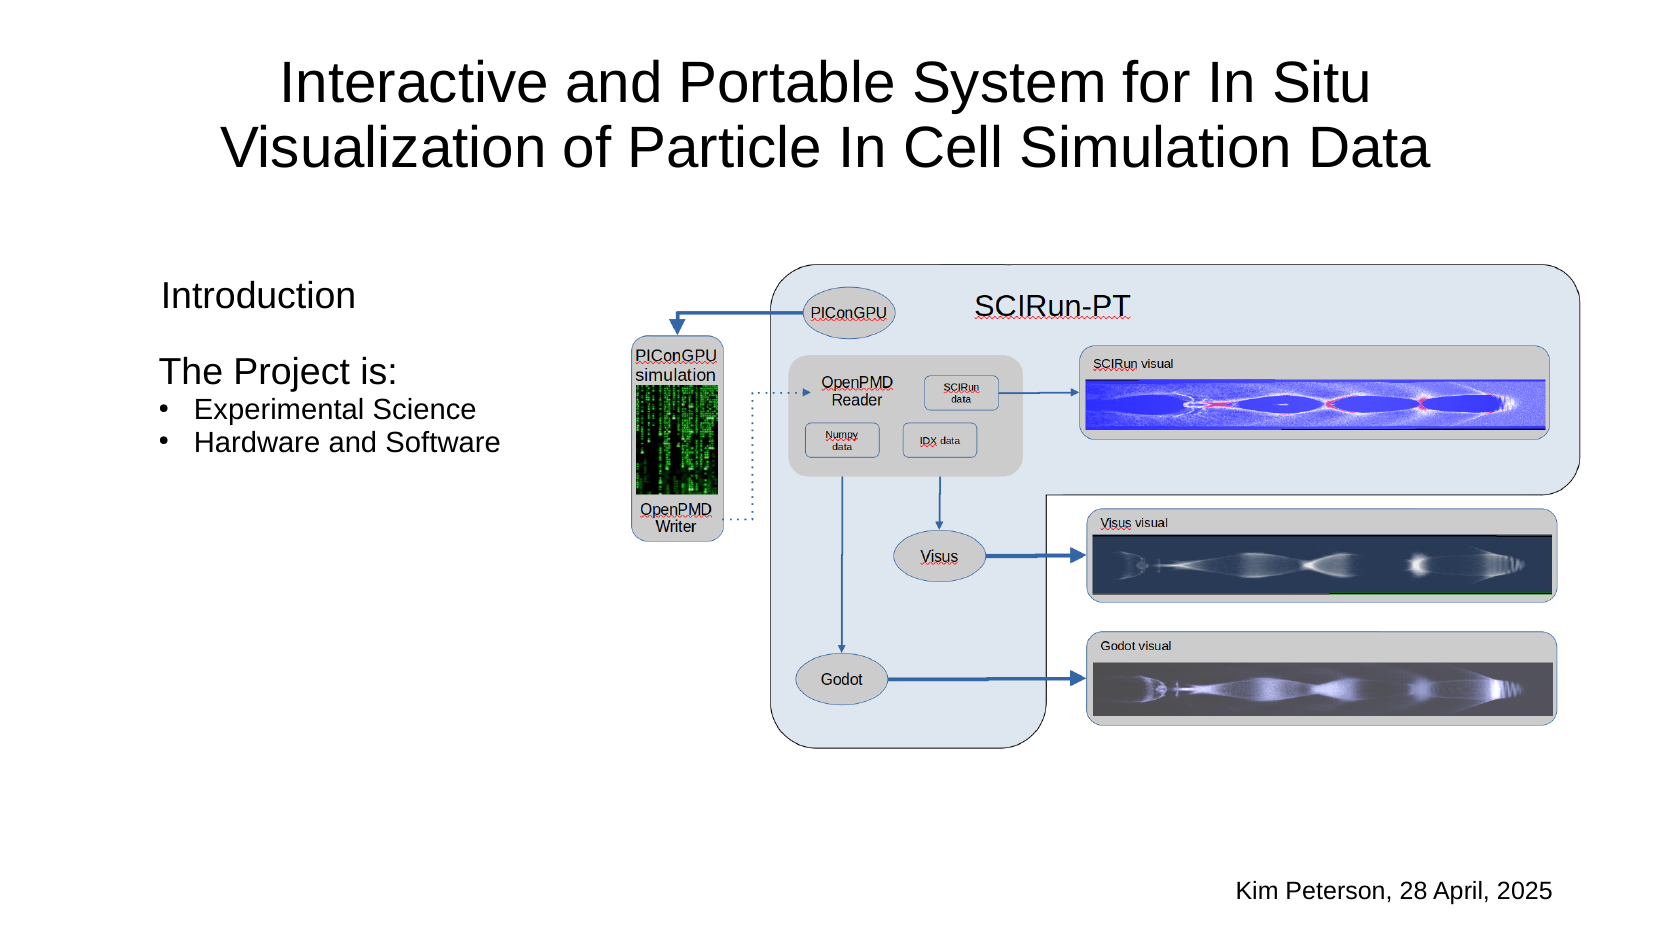

# Interactive and Portable System for In Situ
Visualization of Particle In Cell Simulation Data
Introduction
The Project is:
Experimental Science
Hardware and Software
Kim Peterson, 28 April, 2025